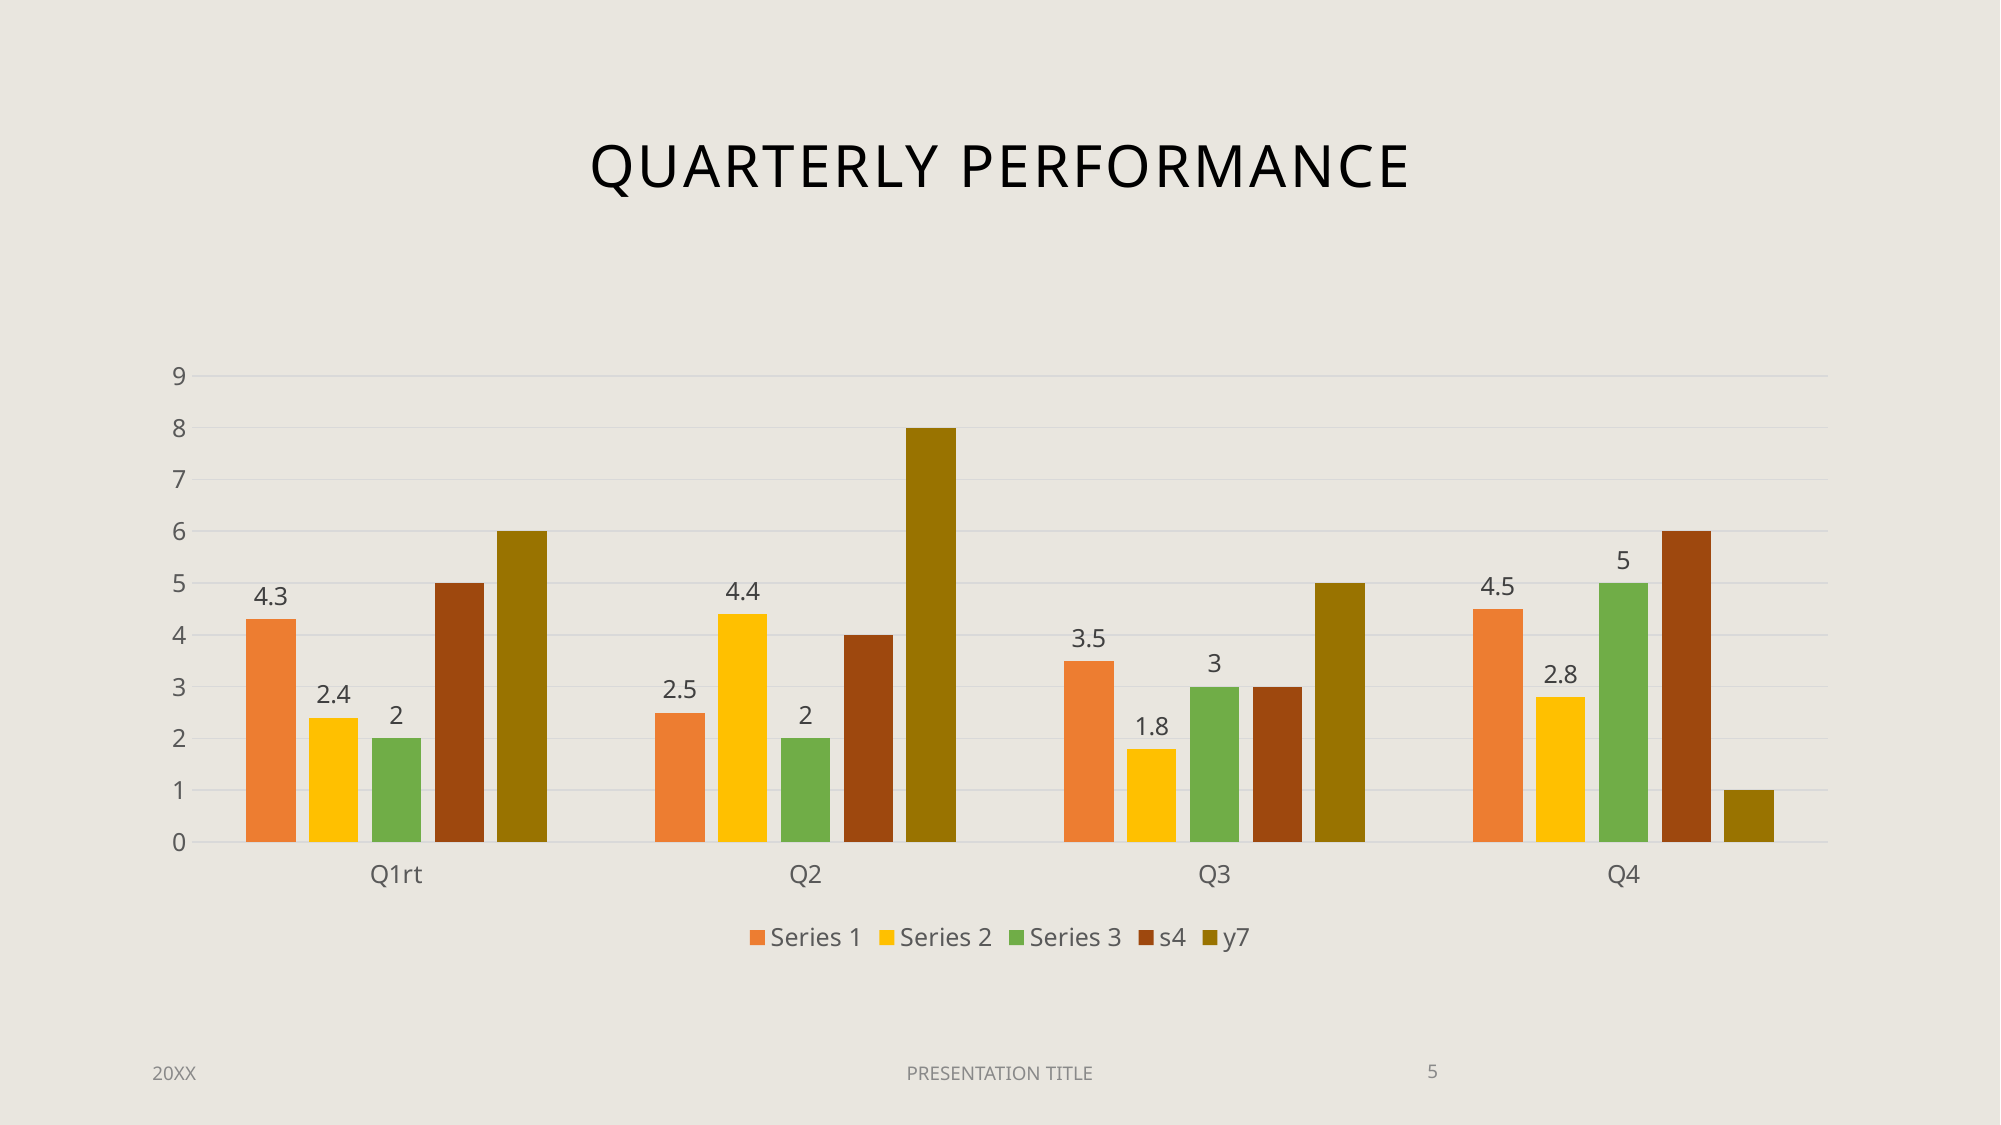

# QUARTERLY PERFORMANCE
### Chart
| Category | Series 1 | Series 2 | Series 3 | s4 | y7 |
|---|---|---|---|---|---|
| Q1rt | 4.3 | 2.4 | 2.0 | 5.0 | 6.0 |
| Q2 | 2.5 | 4.4 | 2.0 | 4.0 | 8.0 |
| Q3 | 3.5 | 1.8 | 3.0 | 3.0 | 5.0 |
| Q4 | 4.5 | 2.8 | 5.0 | 6.0 | 1.0 |20XX
PRESENTATION TITLE